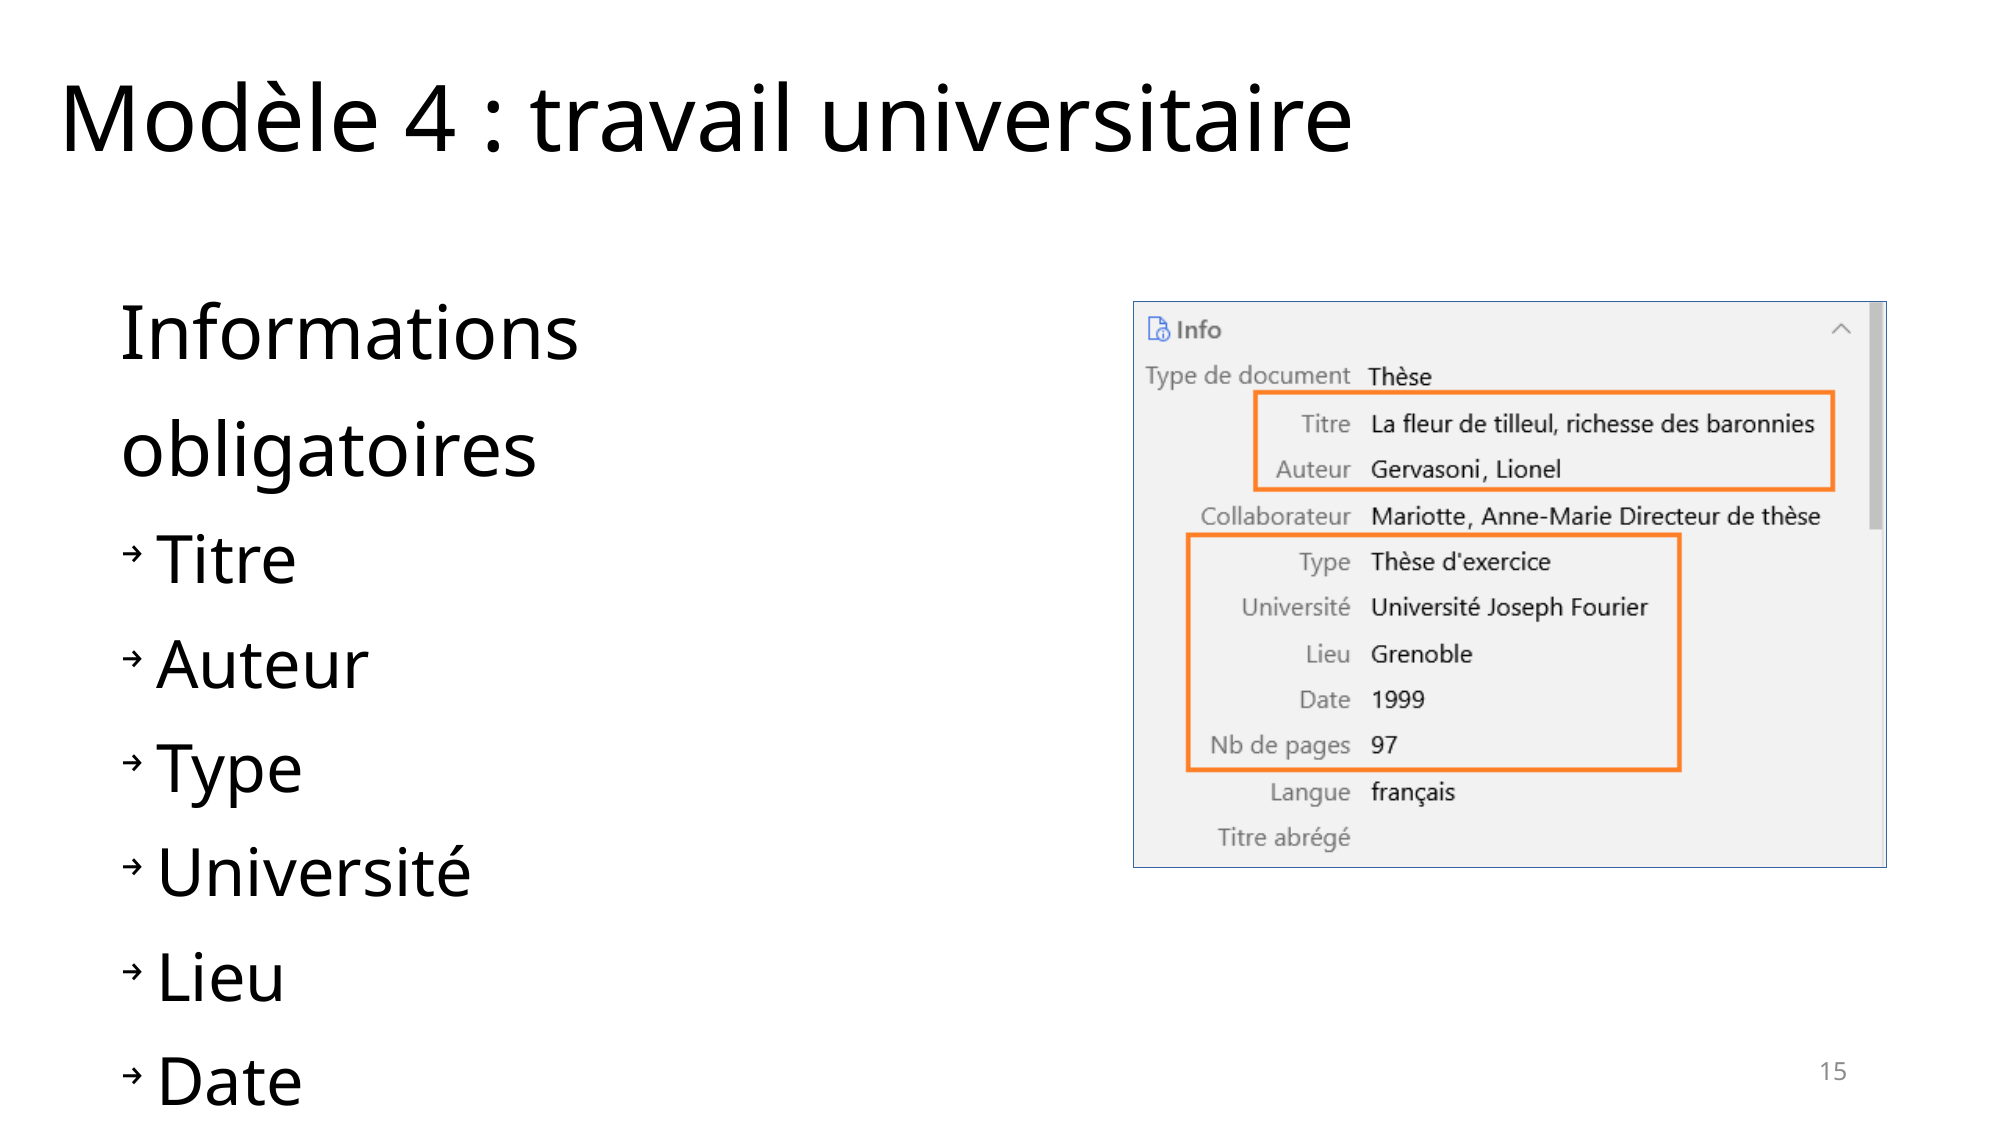

# Modèle 4 : travail universitaire
Informations obligatoires
Titre
Auteur
Type
Université
Lieu
Date
Nb de pages
15